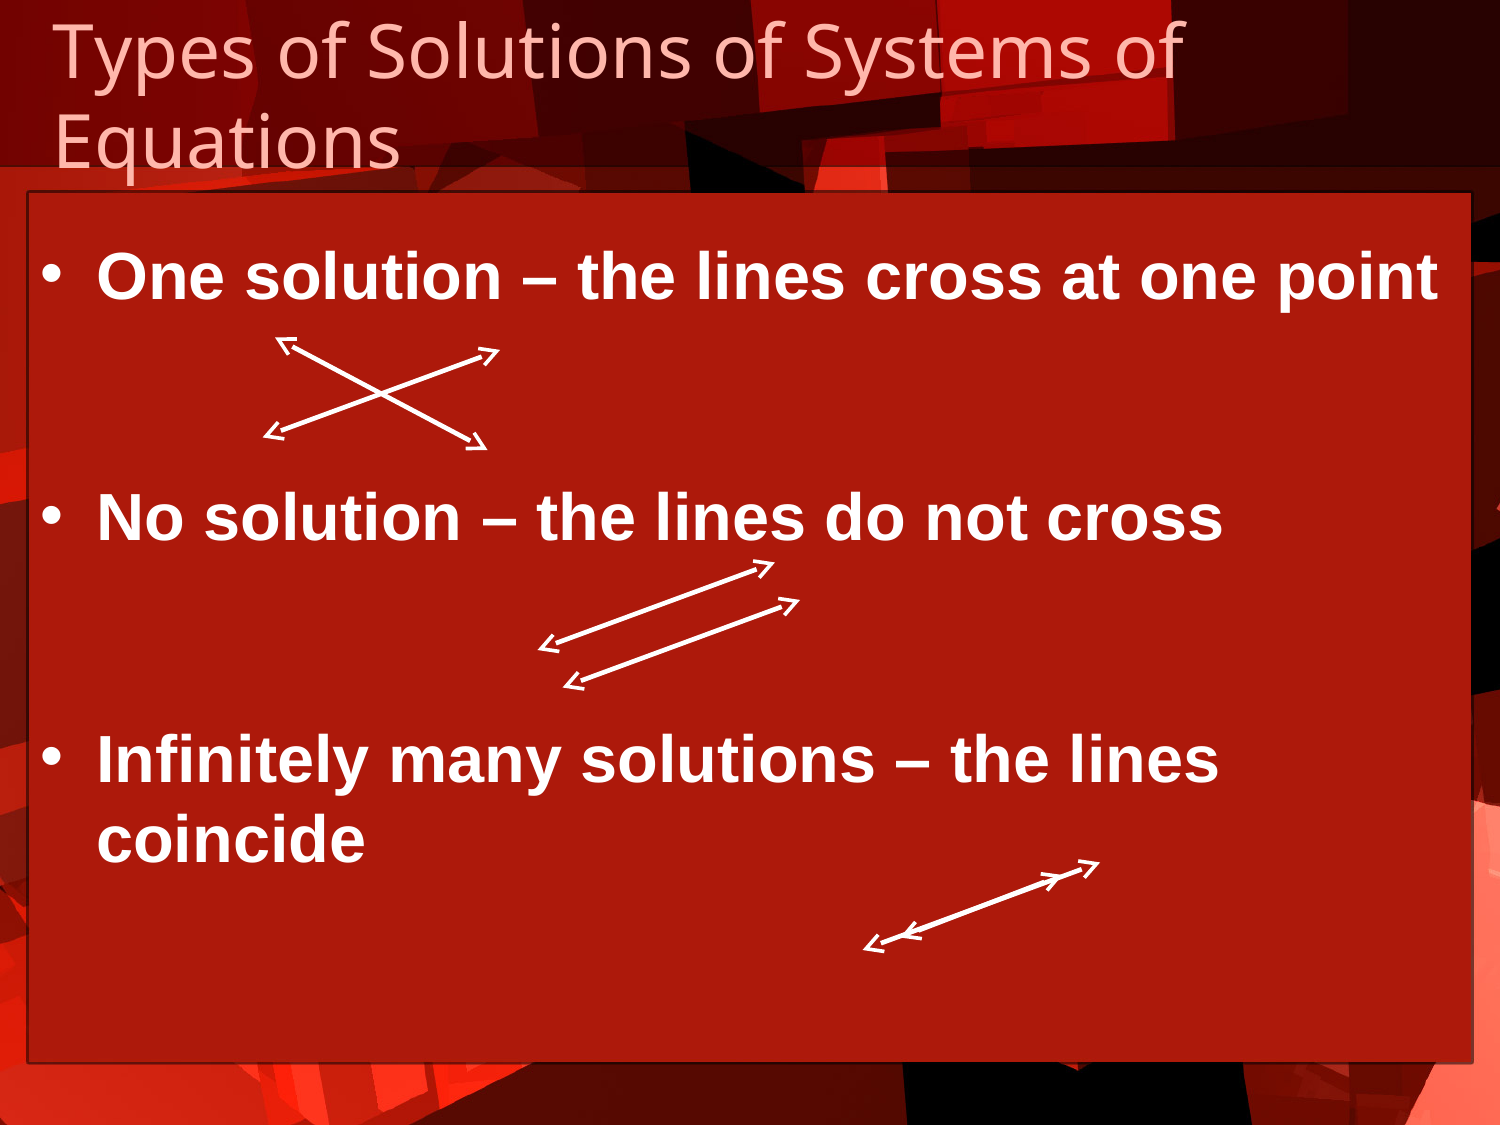

# Types of Solutions of Systems of Equations
One solution – the lines cross at one point
No solution – the lines do not cross
Infinitely many solutions – the lines coincide